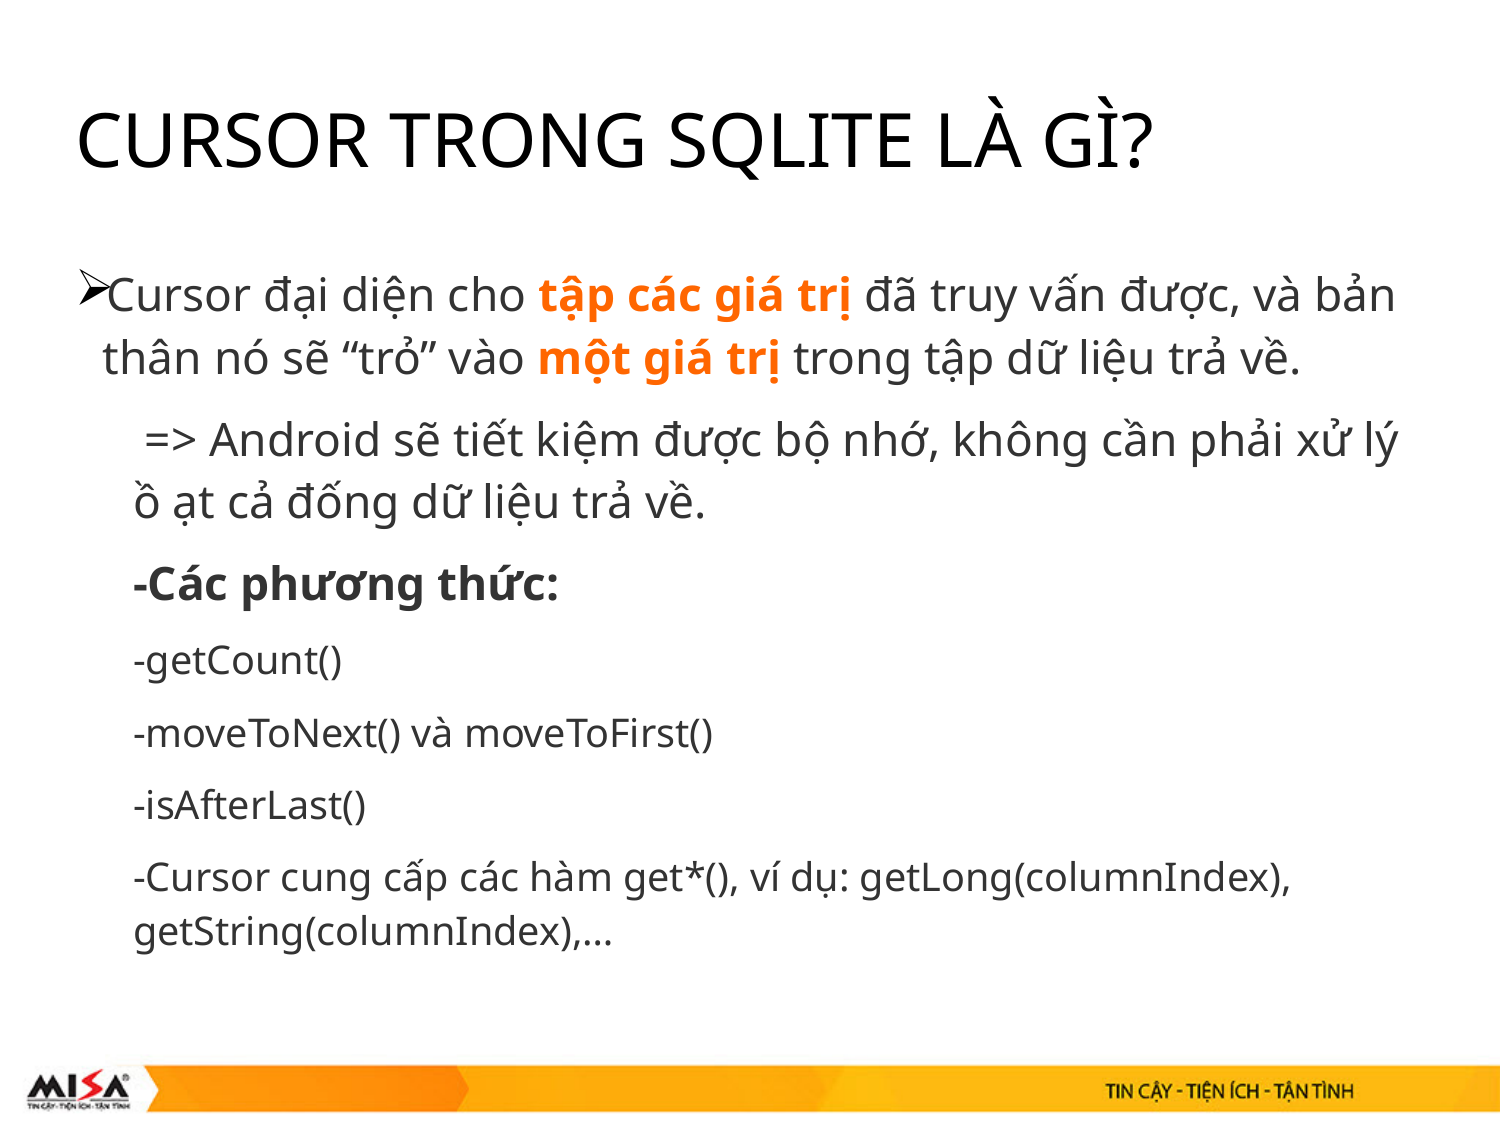

# CURSOR TRONG SQLITE LÀ GÌ?
Cursor đại diện cho tập các giá trị đã truy vấn được, và bản thân nó sẽ “trỏ” vào một giá trị trong tập dữ liệu trả về.
 => Android sẽ tiết kiệm được bộ nhớ, không cần phải xử lý ồ ạt cả đống dữ liệu trả về.
-Các phương thức:
-getCount()
-moveToNext() và moveToFirst()
-isAfterLast()
-Cursor cung cấp các hàm get*(), ví dụ: getLong(columnIndex), getString(columnIndex),…